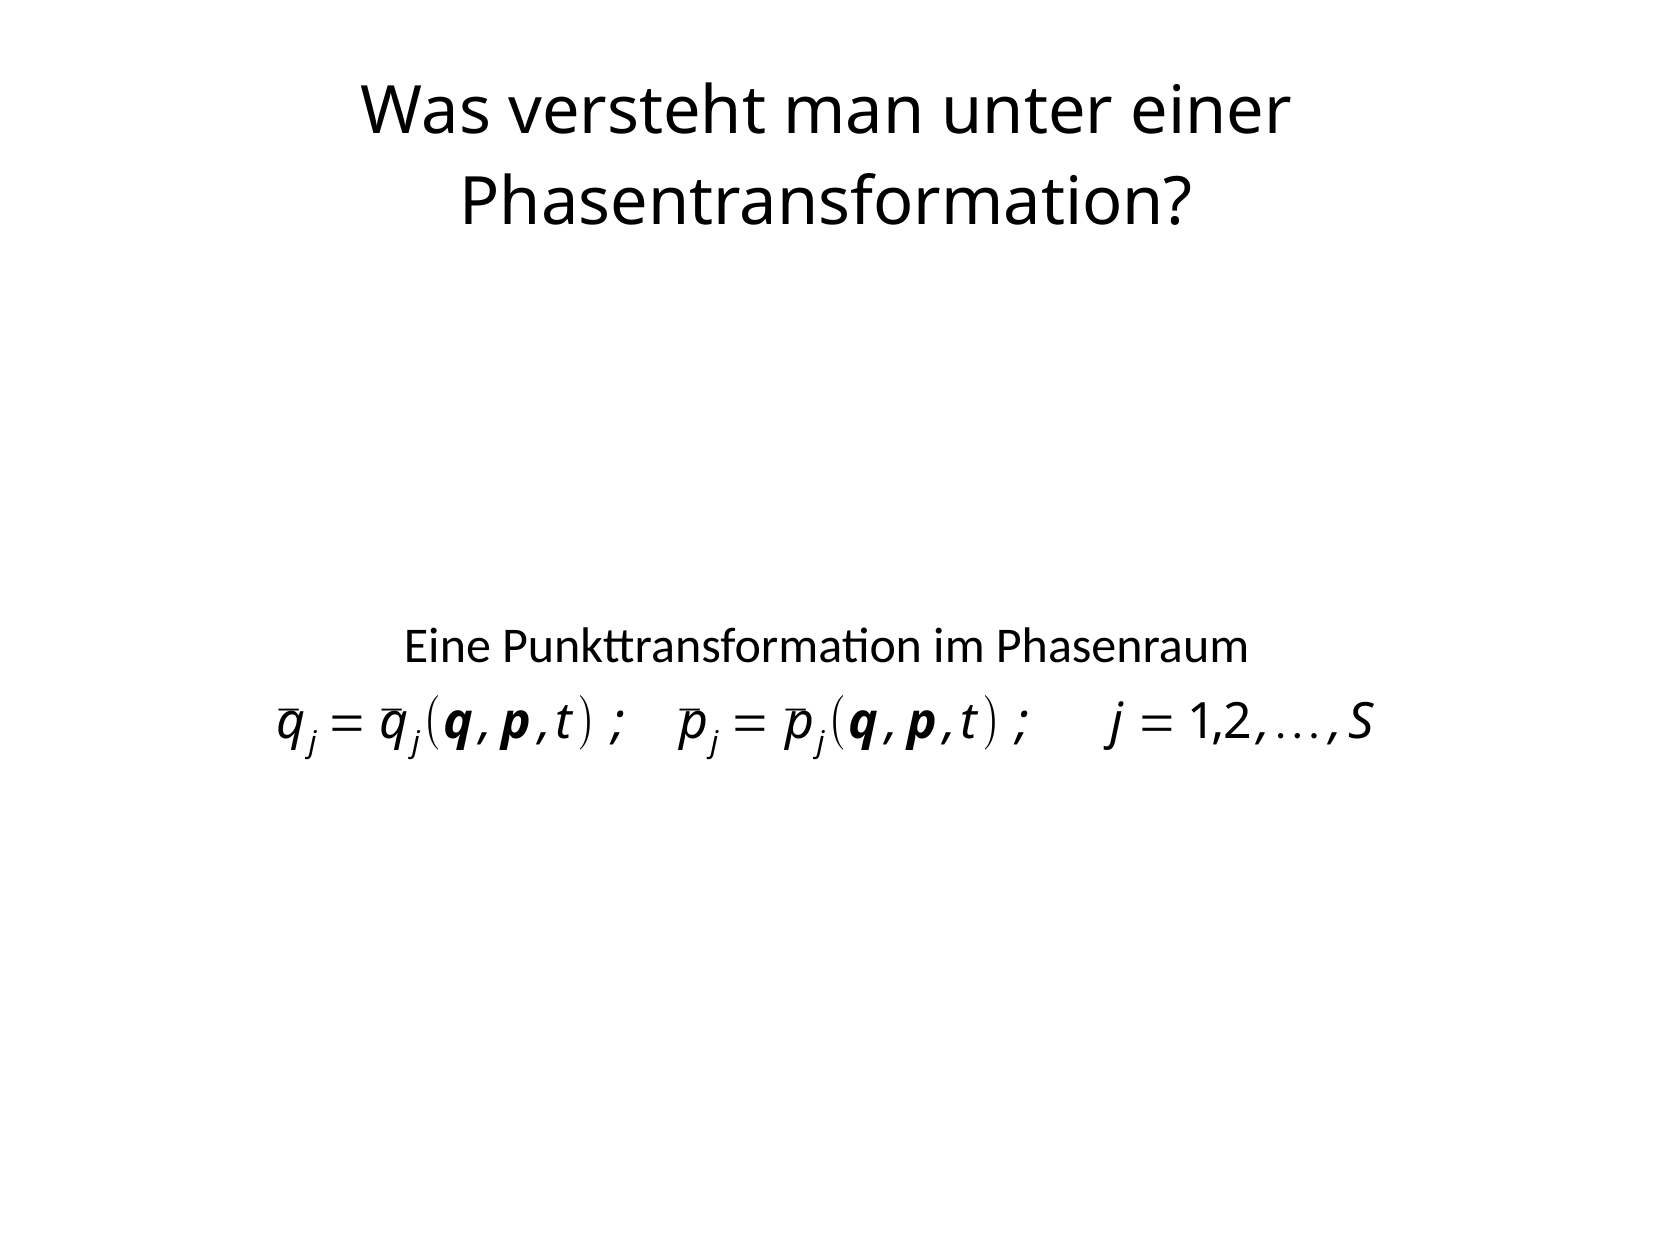

# Was versteht man unter einer Phasentransformation?
Eine Punkttransformation im Phasenraum